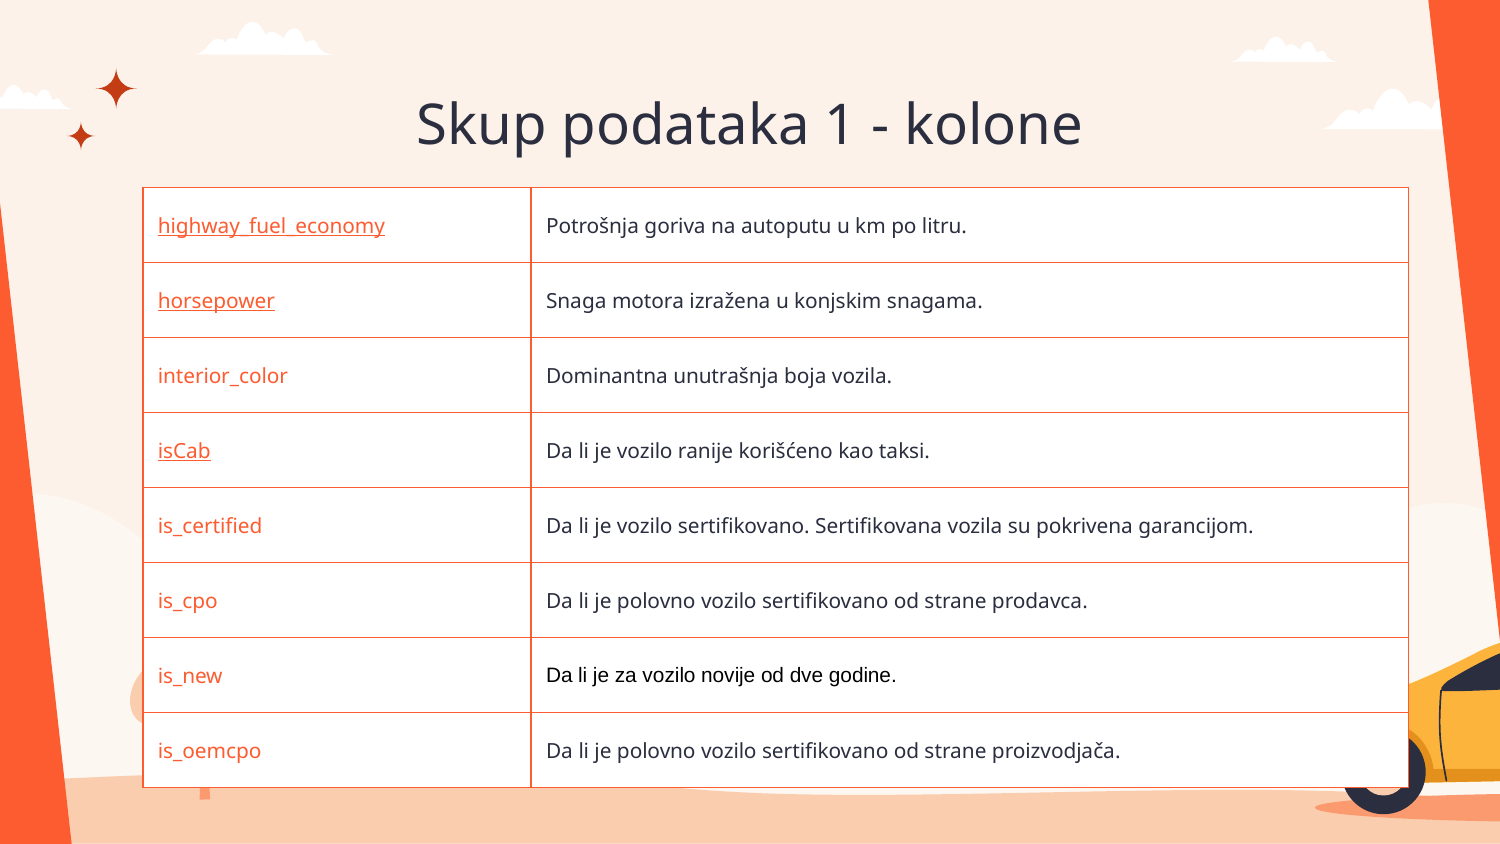

# Skup podataka 1 - kolone
| highway\_fuel\_economy | Potrošnja goriva na autoputu u km po litru. |
| --- | --- |
| horsepower | Snaga motora izražena u konjskim snagama. |
| interior\_color | Dominantna unutrašnja boja vozila. |
| isCab | Da li je vozilo ranije korišćeno kao taksi. |
| is\_certified | Da li je vozilo sertifikovano. Sertifikovana vozila su pokrivena garancijom. |
| is\_cpo | Da li je polovno vozilo sertifikovano od strane prodavca. |
| is\_new | Da li je za vozilo novije od dve godine. |
| is\_oemcpo | Da li je polovno vozilo sertifikovano od strane proizvodjača. |